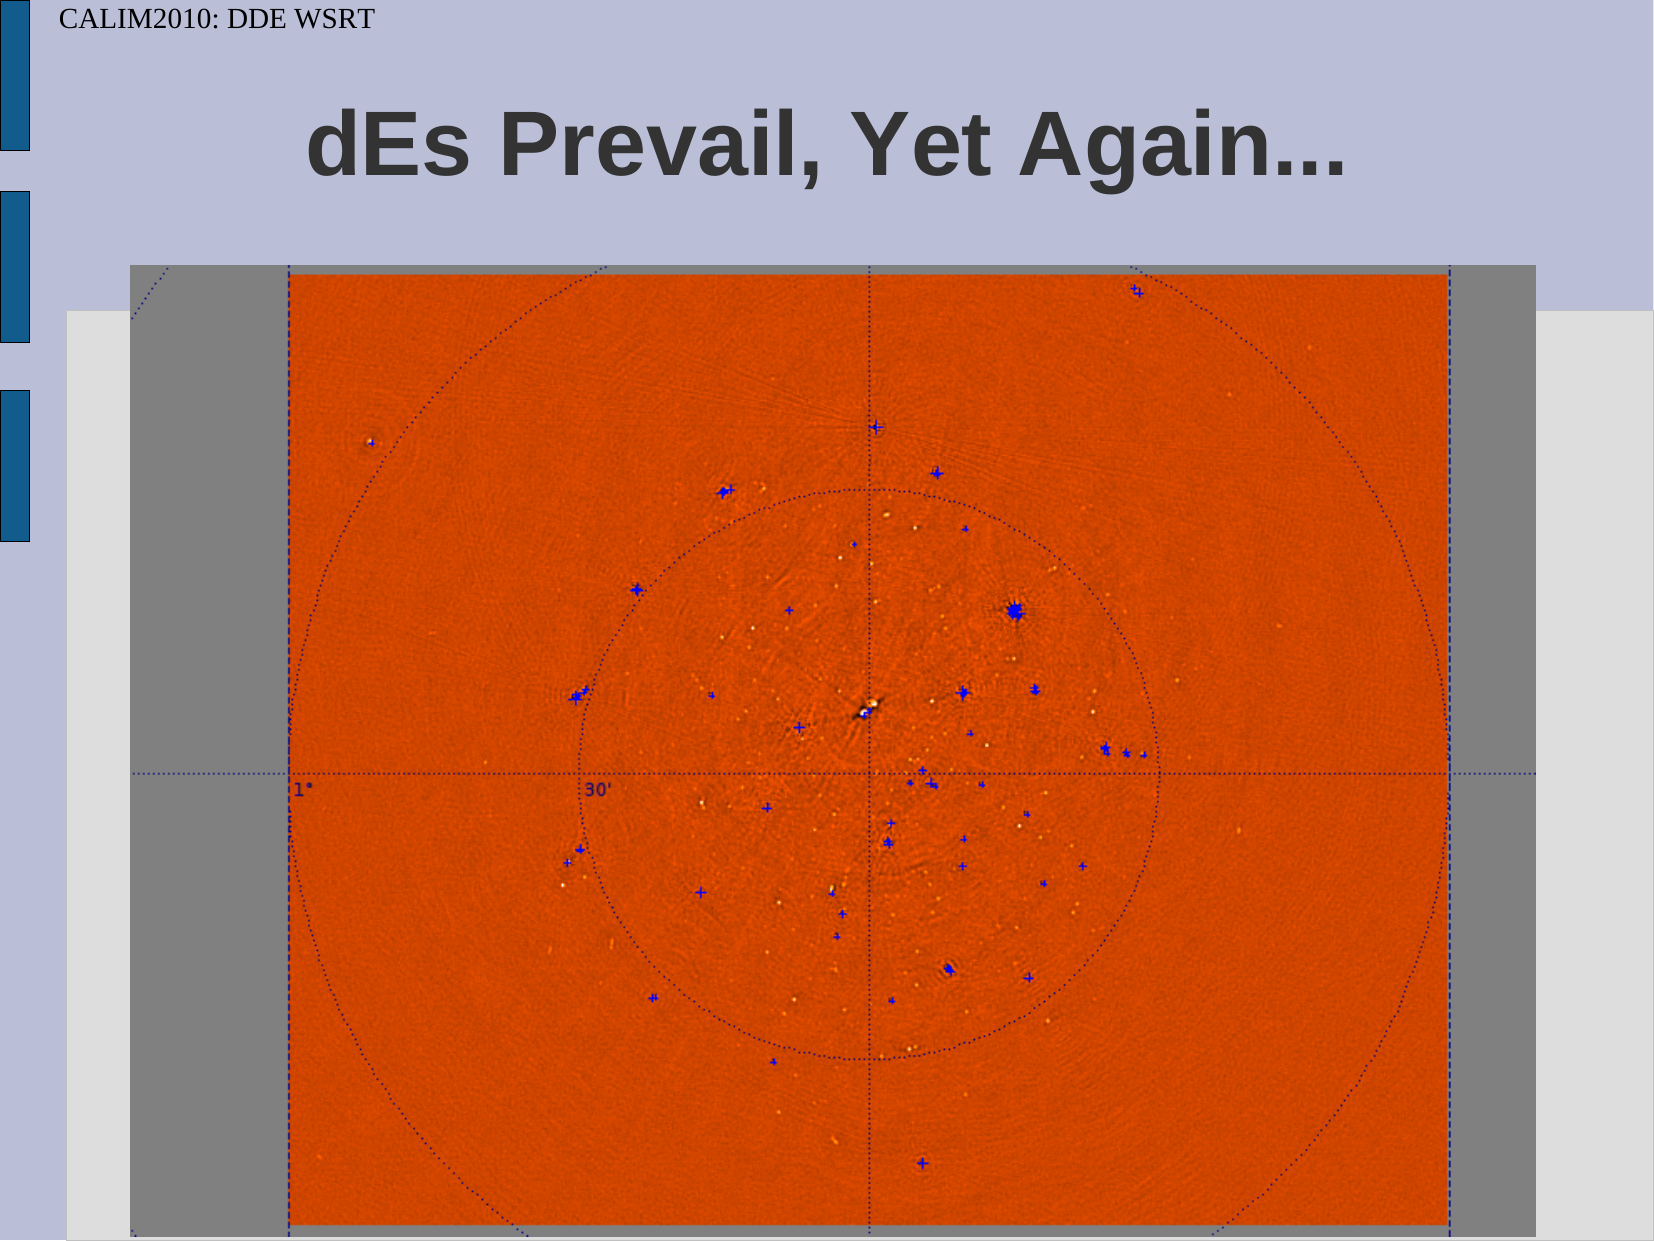

CALIM2010: DDE WSRT
# dEs Prevail, Yet Again...